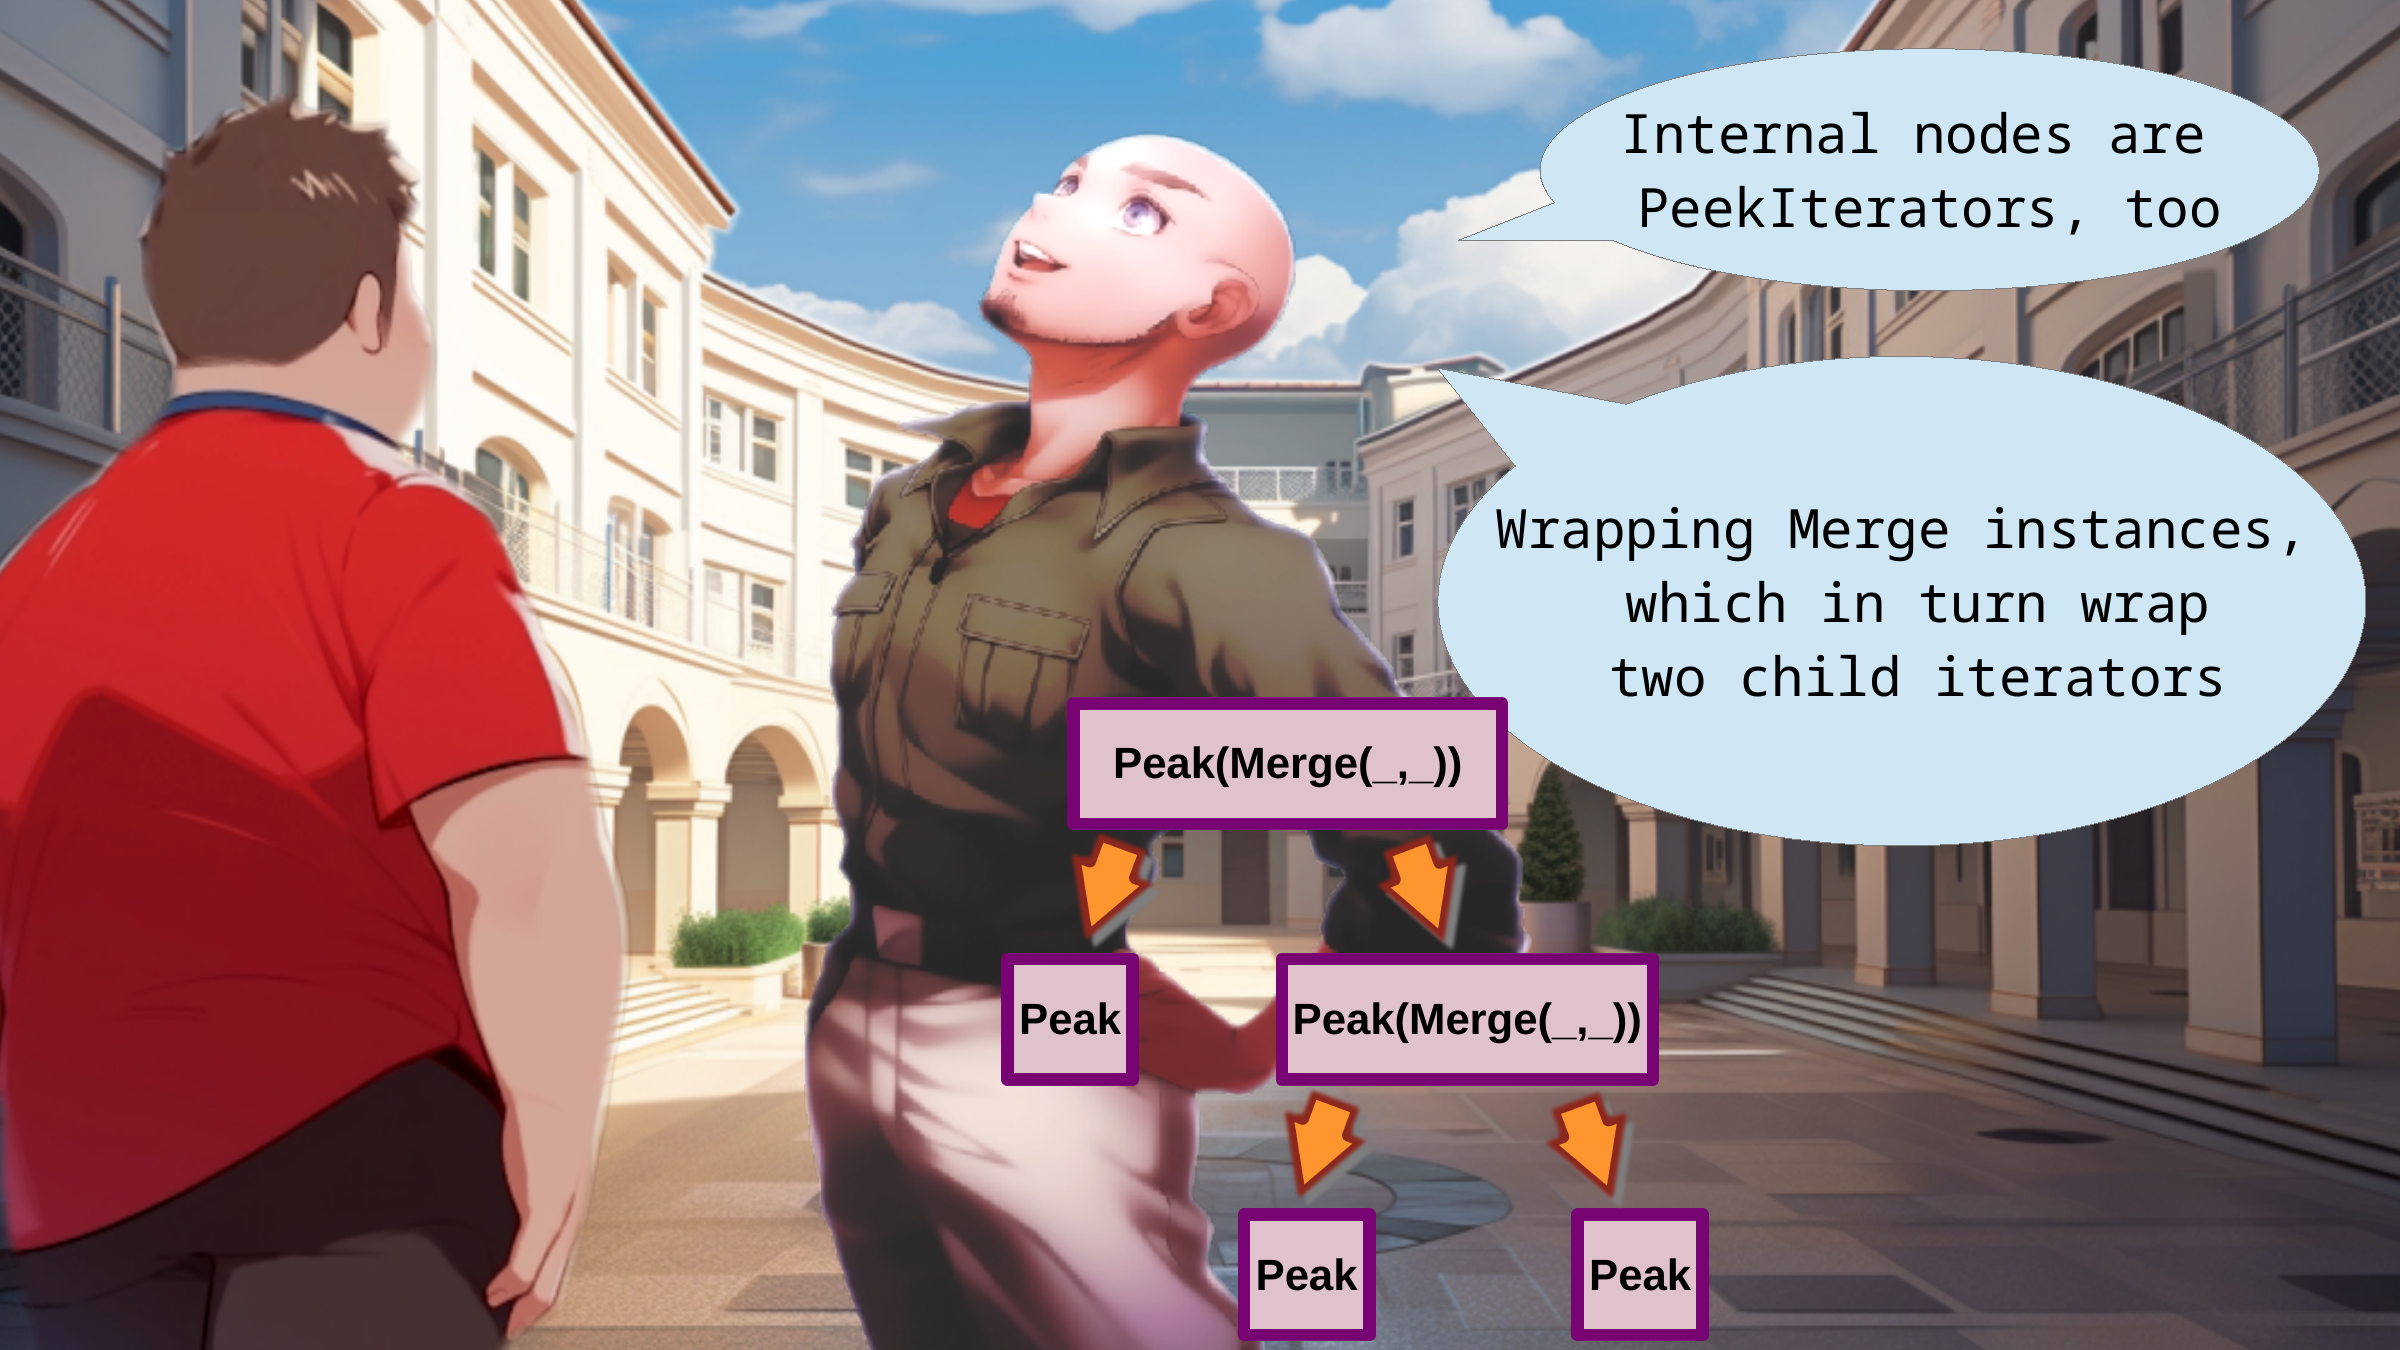

Internal nodes are
PeekIterators, too
Wrapping Merge instances,
 which in turn wrap
 two child iterators
Peak(Merge(_,_))
Peak
Peak(Merge(_,_))
Peak
Peak